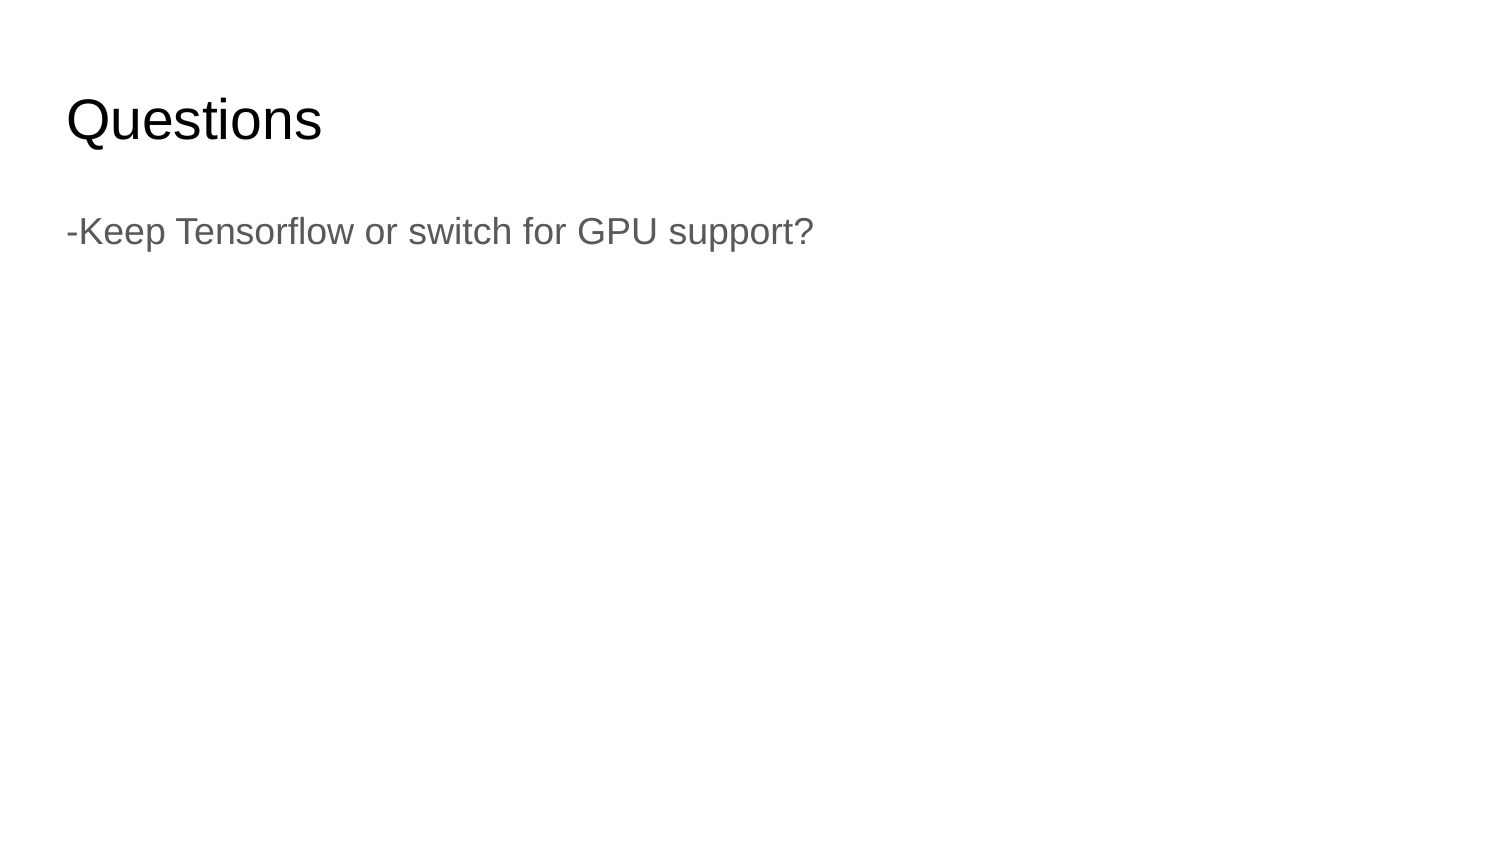

# Questions
Keep Tensorflow or switch for GPU support?